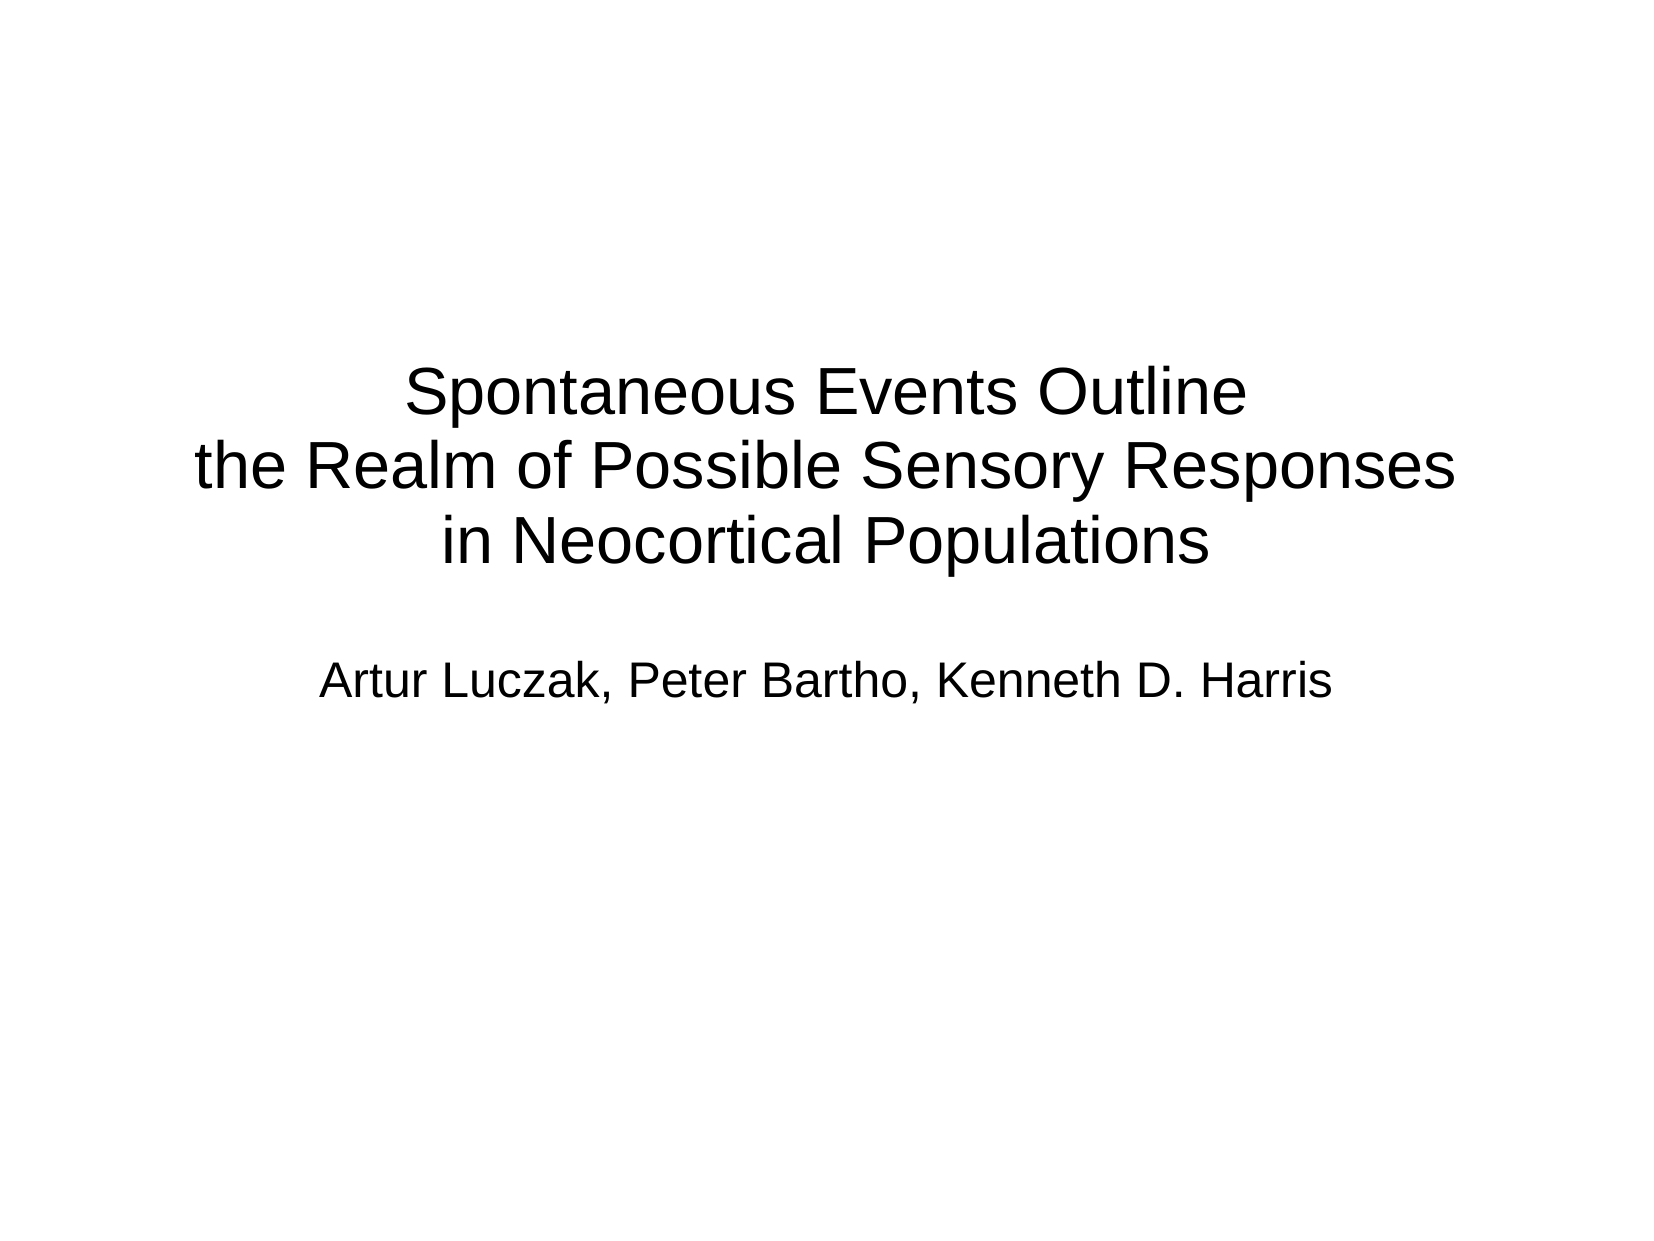

Spontaneous Events Outline
the Realm of Possible Sensory Responses
in Neocortical Populations
Artur Luczak, Peter Bartho, Kenneth D. Harris